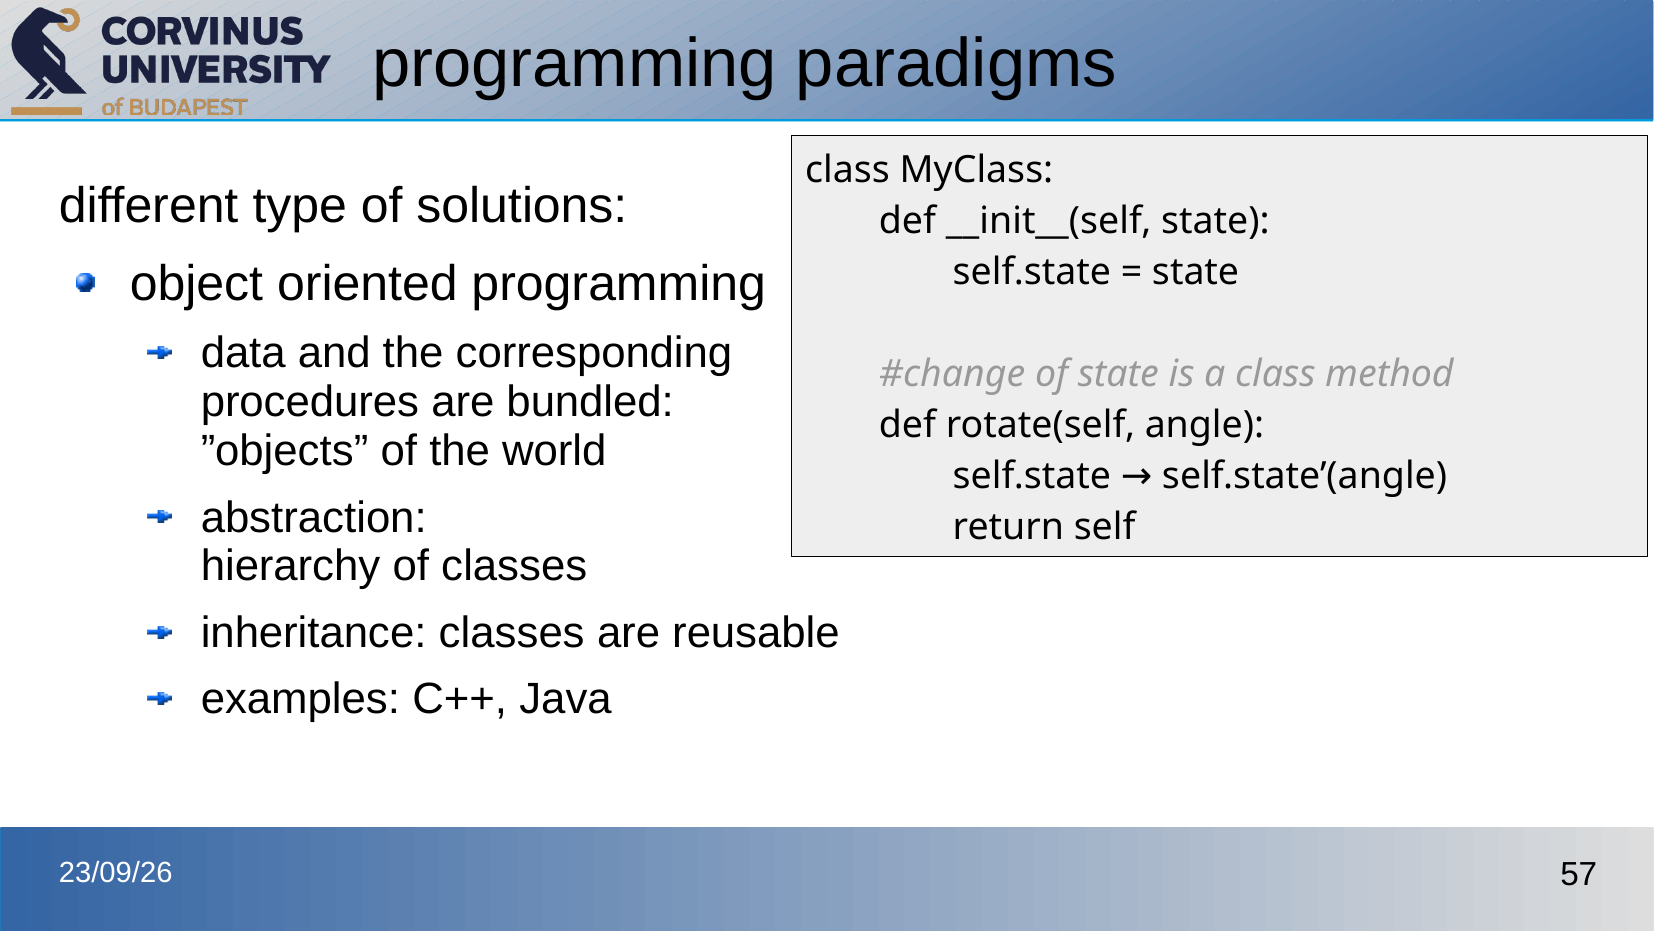

# programming paradigms
class MyClass:
	def __init__(self, state):
		self.state = state
	#change of state is a class method
	def rotate(self, angle):
		self.state → self.state’(angle)
		return self
different type of solutions:
object oriented programming
data and the corresponding
procedures are bundled:
”objects” of the world
abstraction:
hierarchy of classes
inheritance: classes are reusable
examples: C++, Java